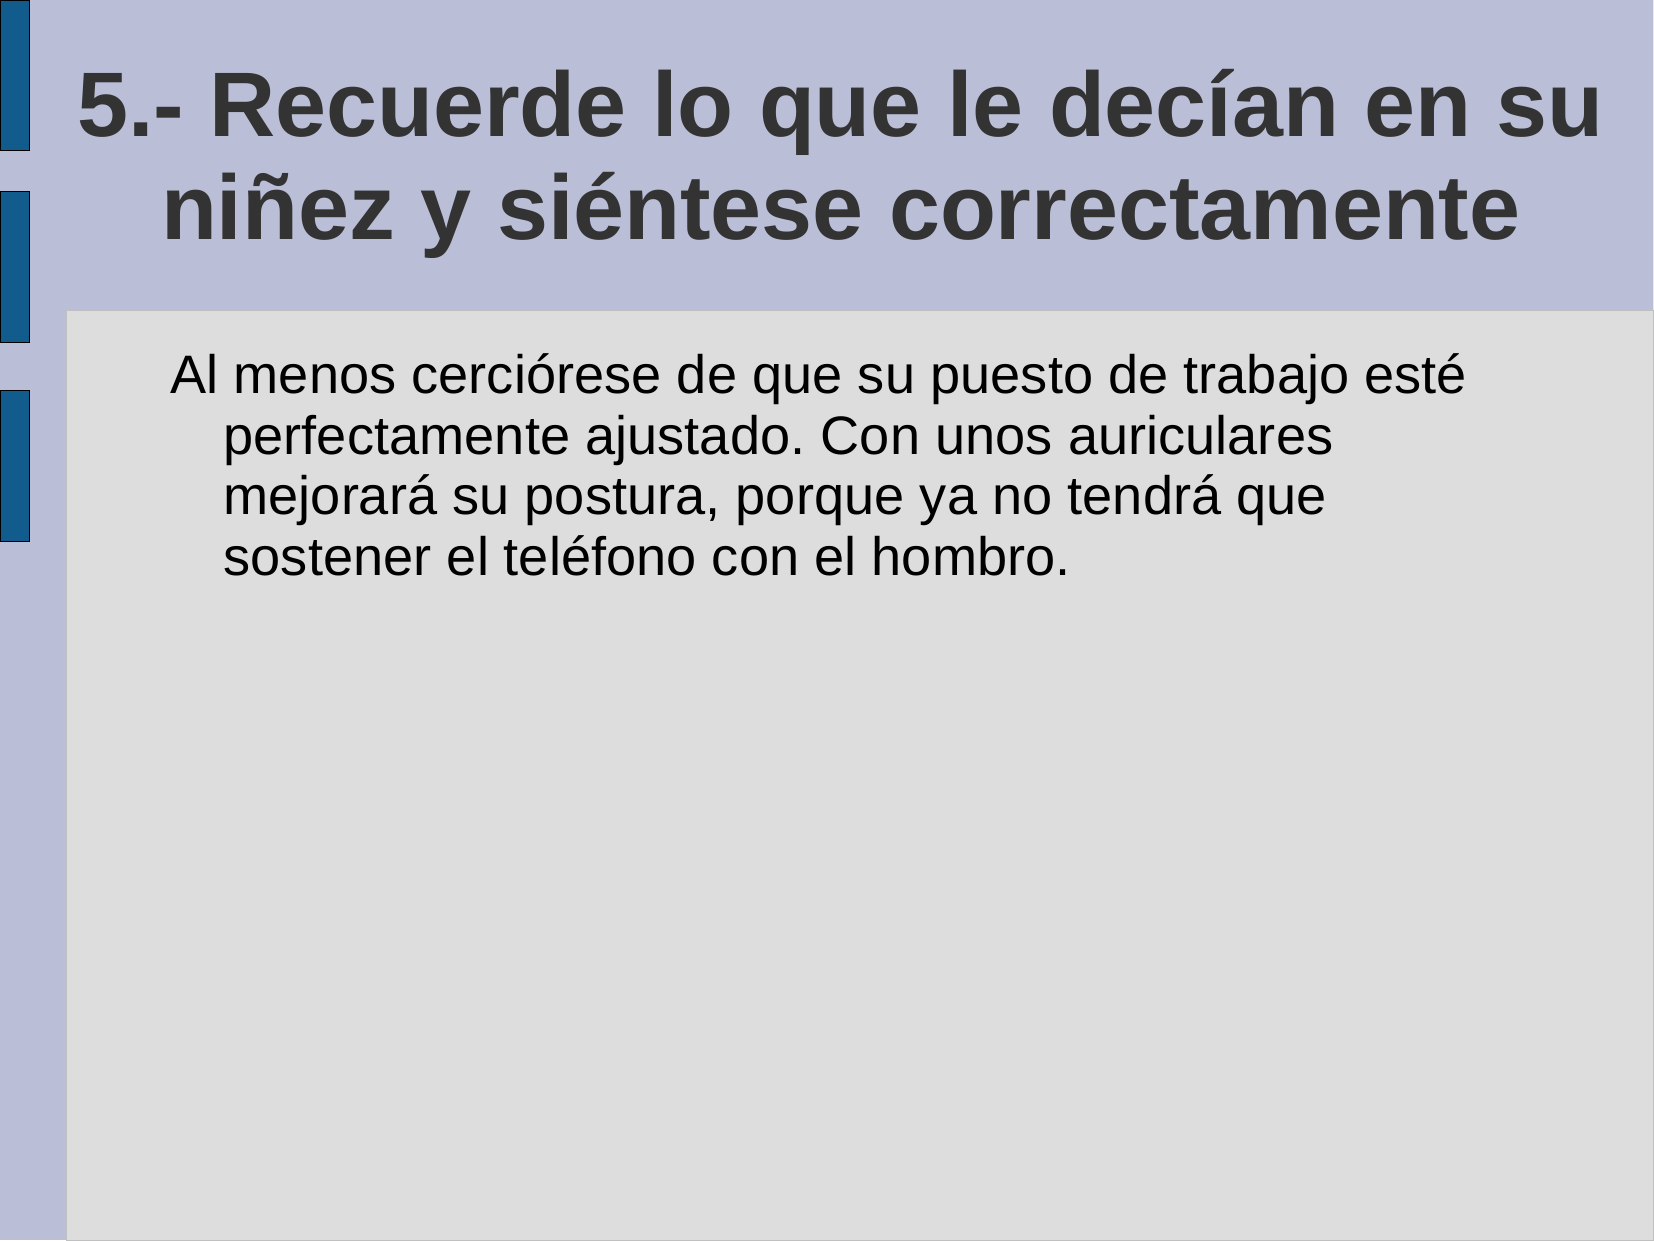

# 5.- Recuerde lo que le decían en su niñez y siéntese correctamente
Al menos cerciórese de que su puesto de trabajo esté perfectamente ajustado. Con unos auriculares mejorará su postura, porque ya no tendrá que sostener el teléfono con el hombro.